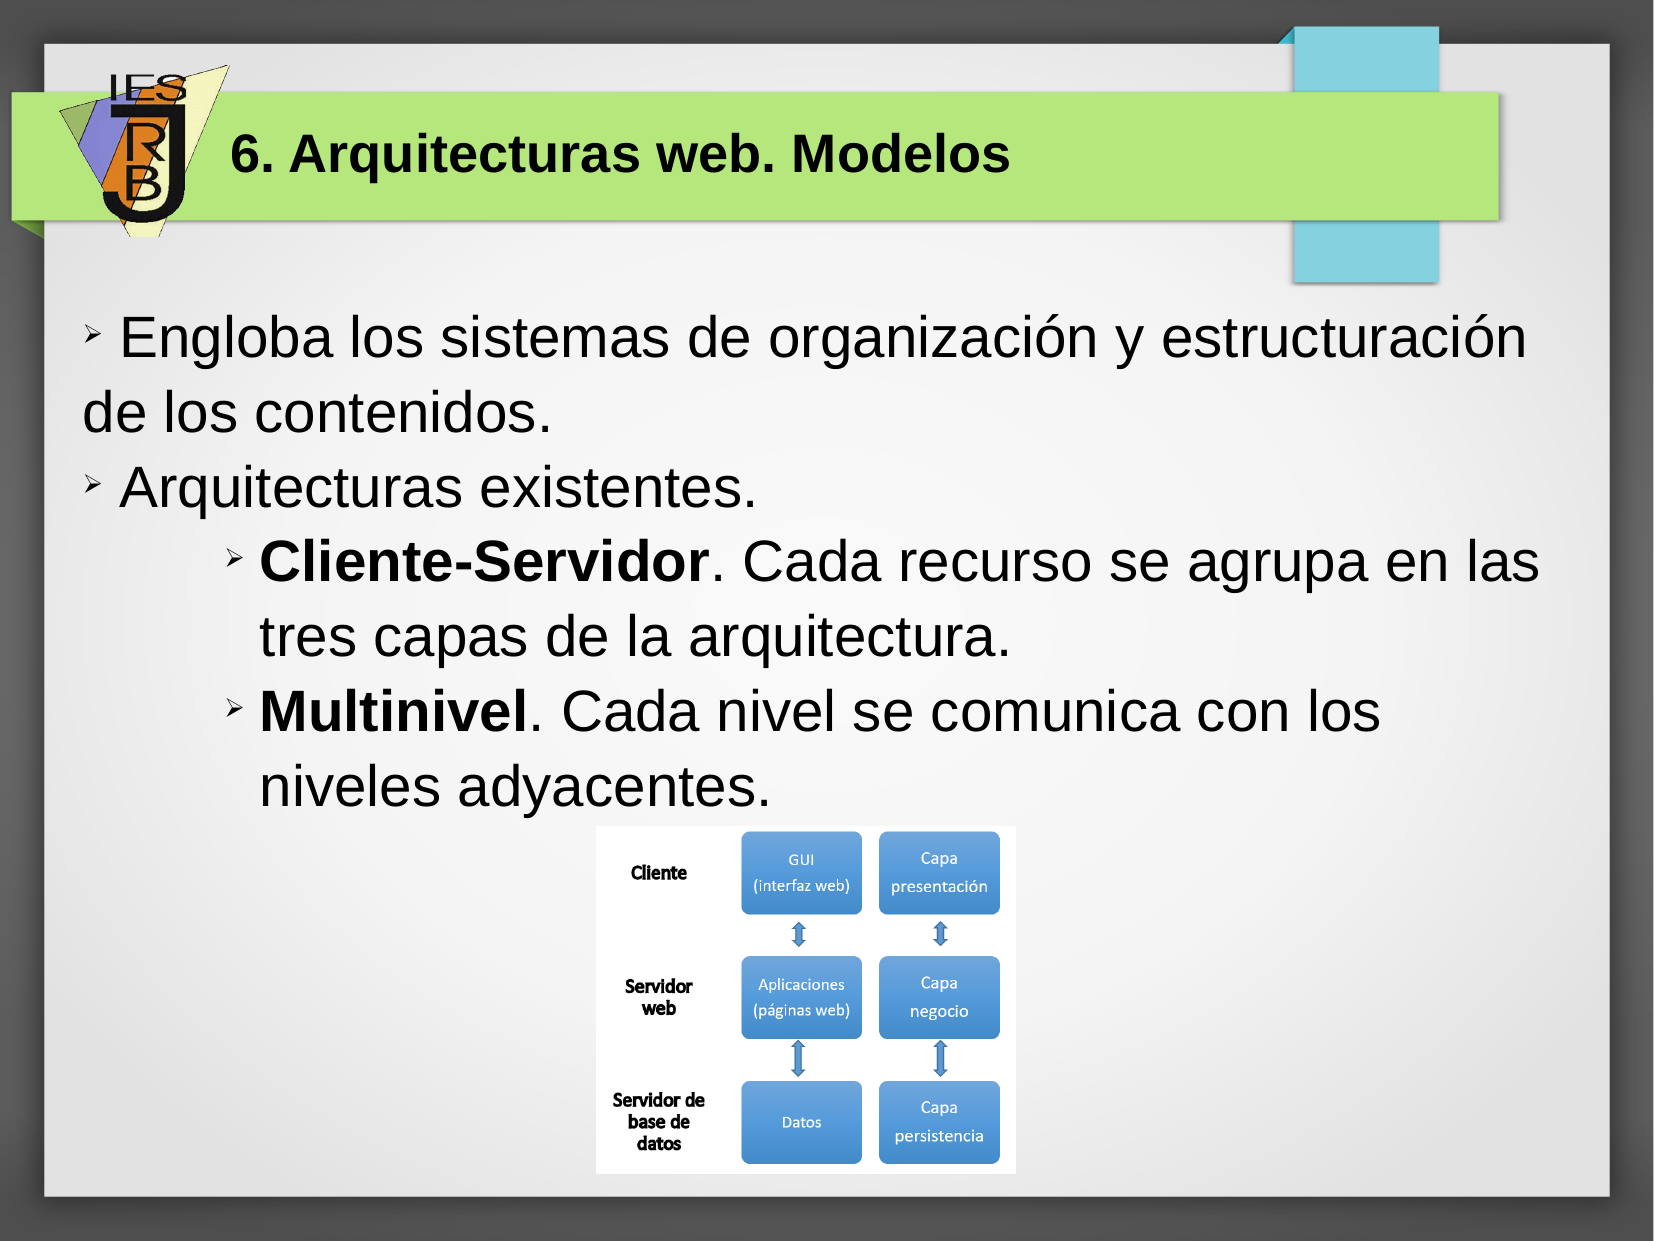

# 6. Arquitecturas web. Modelos
 Engloba los sistemas de organización y estructuración de los contenidos.
 Arquitecturas existentes.
Cliente-Servidor. Cada recurso se agrupa en las tres capas de la arquitectura.
Multinivel. Cada nivel se comunica con los niveles adyacentes.